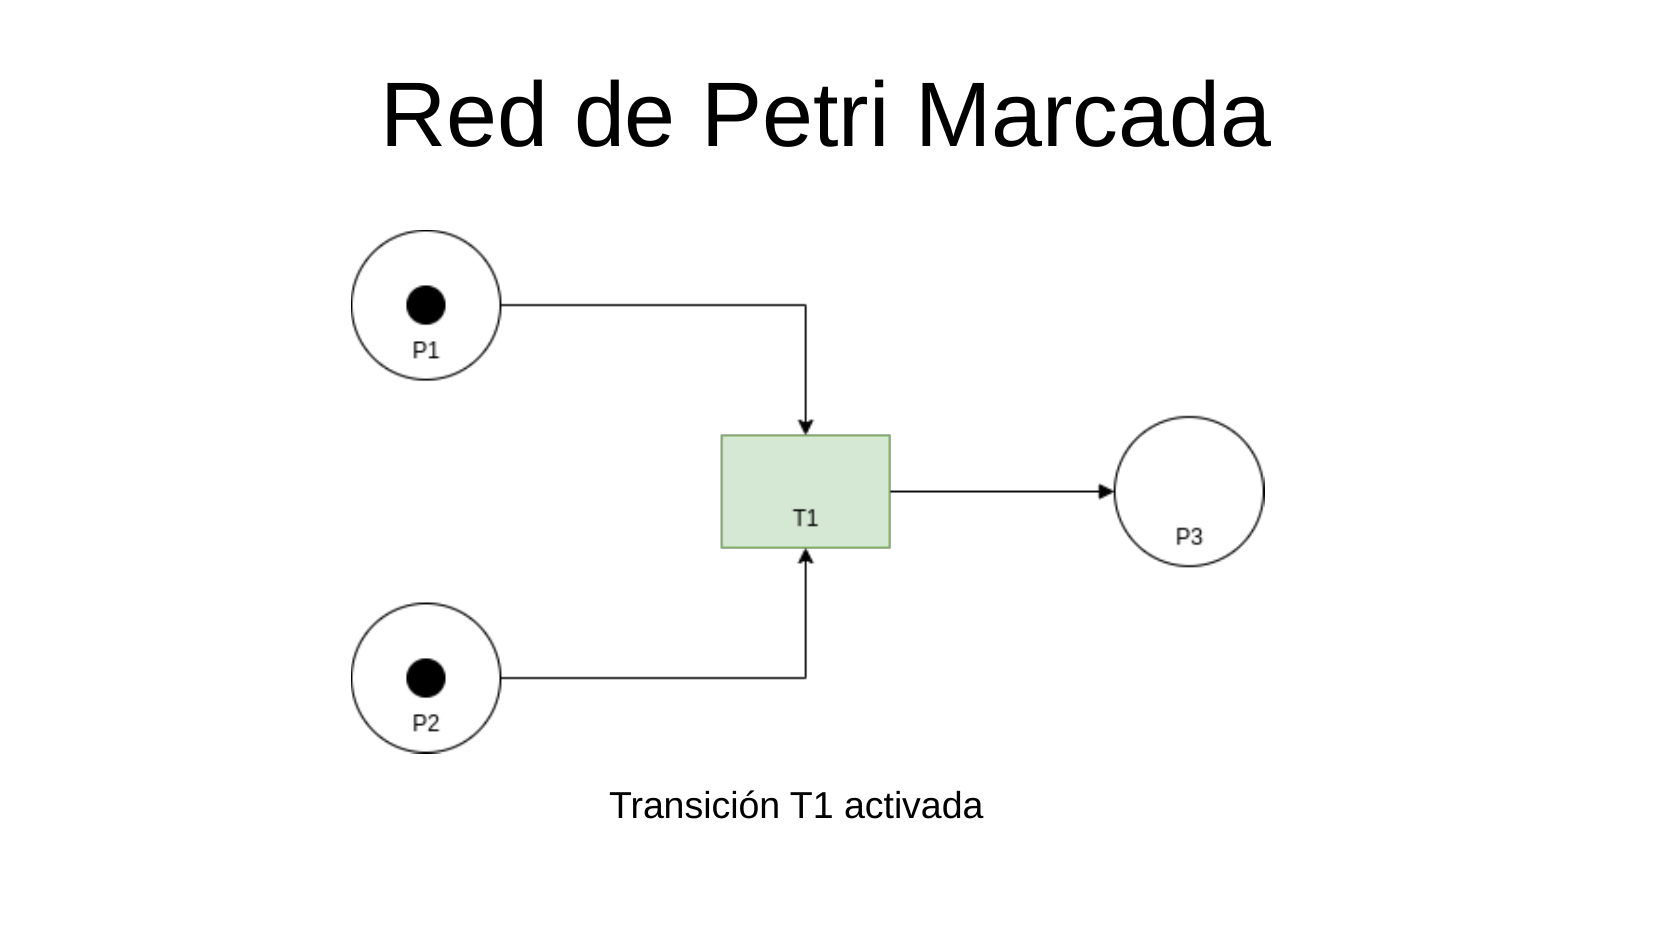

# Red de Petri Marcada
Transición T1 activada